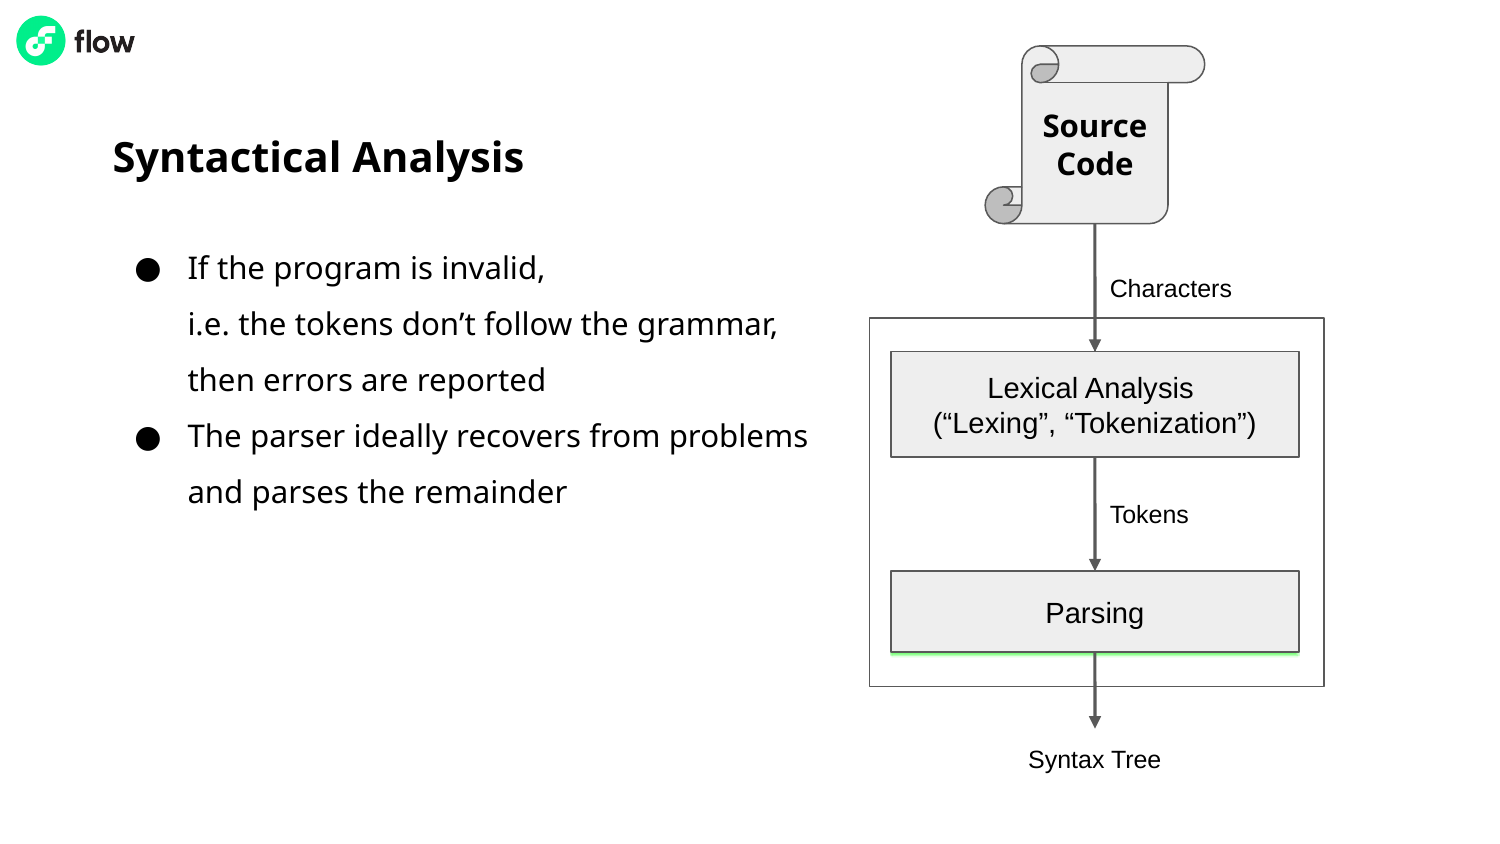

Source Code
Syntactical Analysis
If the program is invalid,
i.e. the tokens don’t follow the grammar,
then errors are reported
The parser ideally recovers from problems and parses the remainder
Characters
Lexical Analysis
(“Lexing”, “Tokenization”)
Tokens
Parsing
Syntax Tree